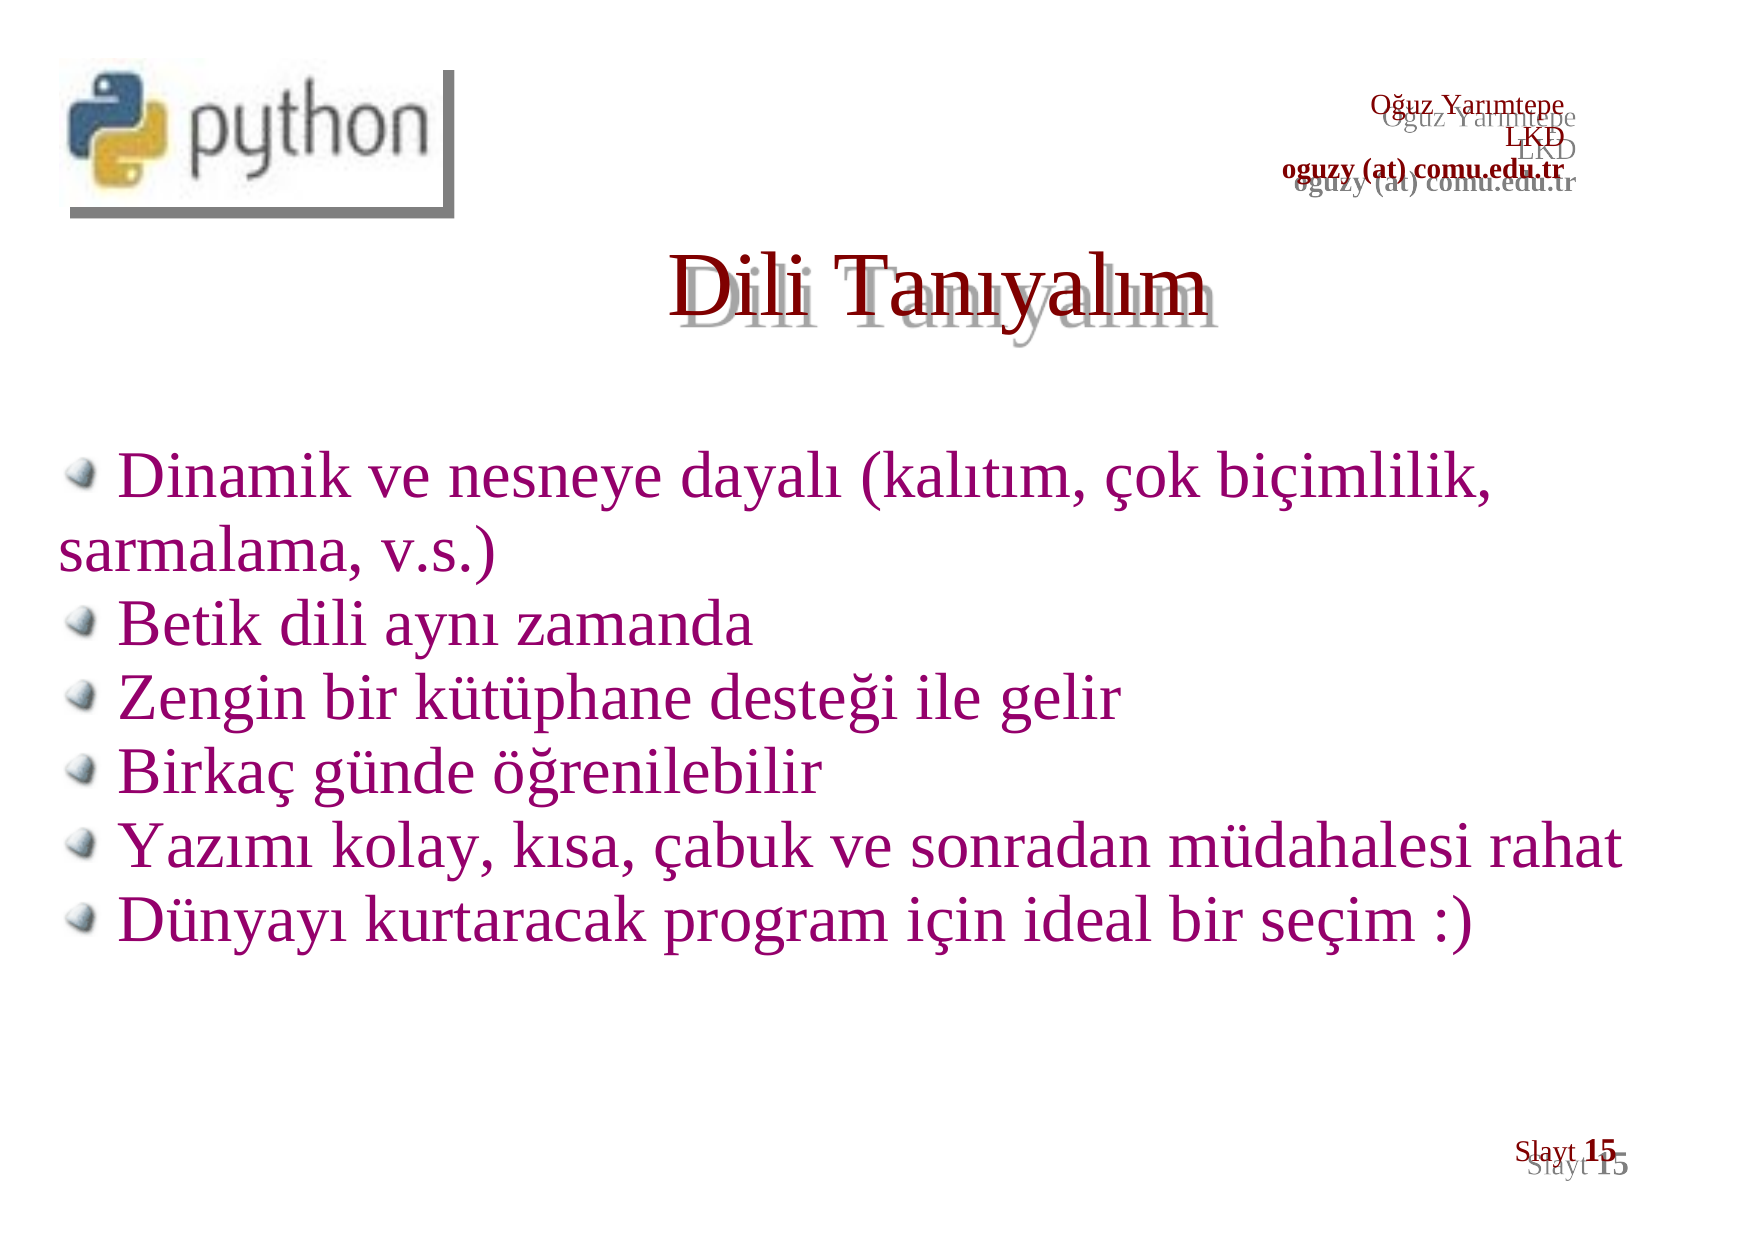

# Dili Tanıyalım
 Dinamik ve nesneye dayalı (kalıtım, çok biçimlilik, sarmalama, v.s.)
 Betik dili aynı zamanda
 Zengin bir kütüphane desteği ile gelir
 Birkaç günde öğrenilebilir
 Yazımı kolay, kısa, çabuk ve sonradan müdahalesi rahat
 Dünyayı kurtaracak program için ideal bir seçim :)